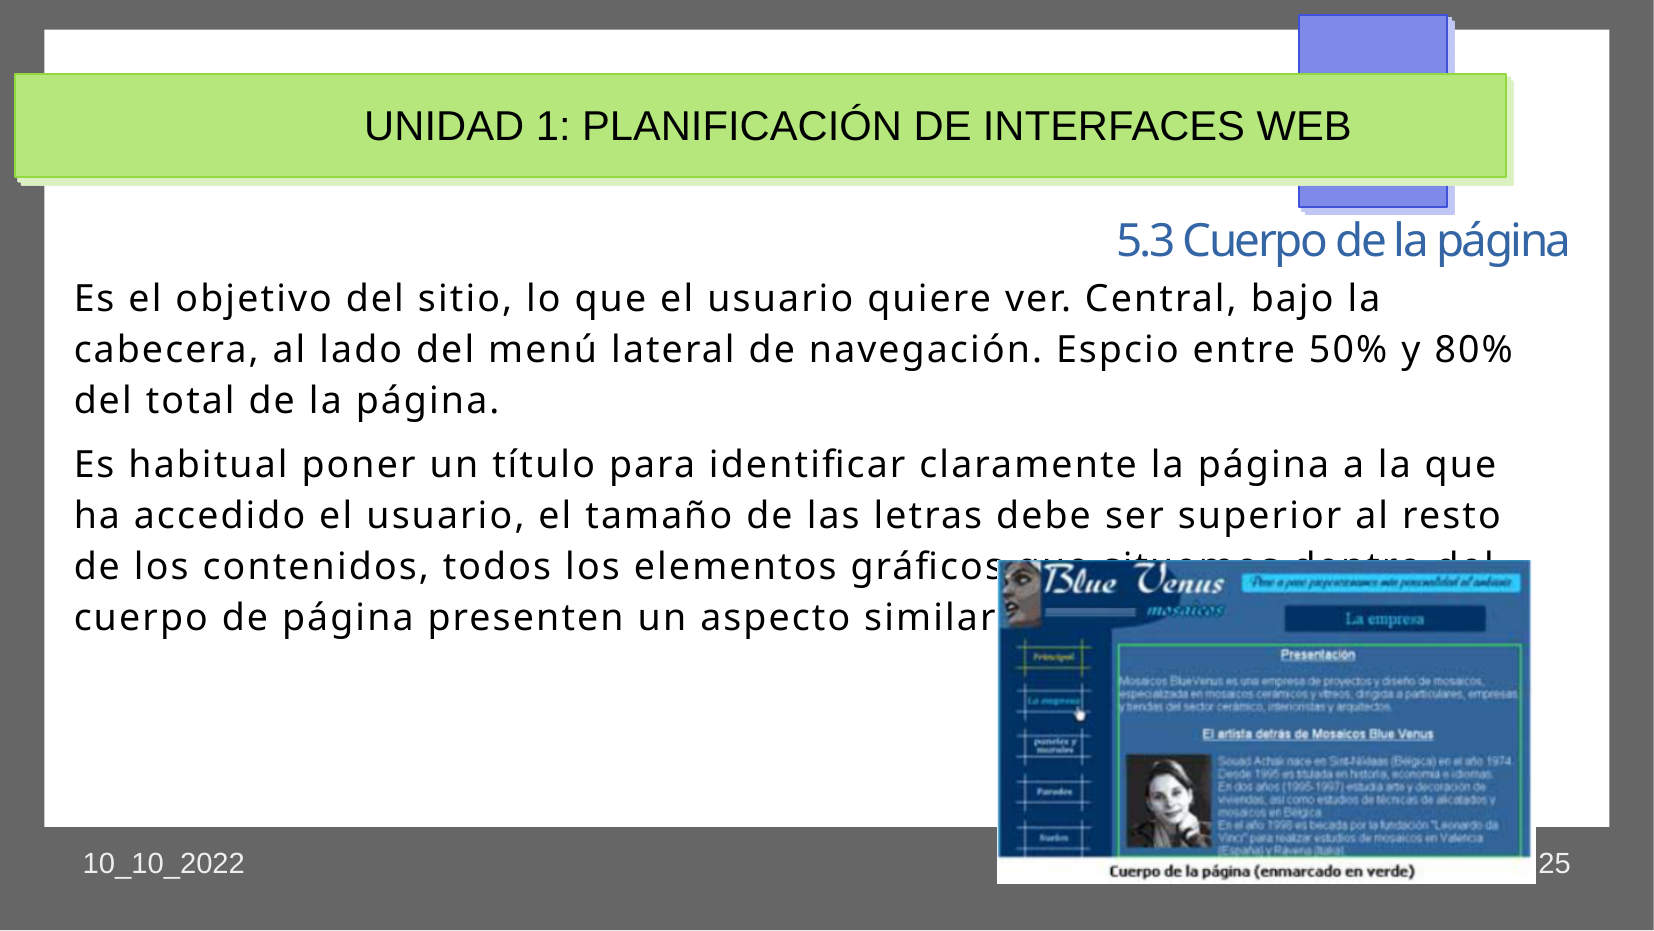

# UNIDAD 1: PLANIFICACIÓN DE INTERFACES WEB
5.3 Cuerpo de la página
Es el objetivo del sitio, lo que el usuario quiere ver. Central, bajo la cabecera, al lado del menú lateral de navegación. Espcio entre 50% y 80% del total de la página.
Es habitual poner un título para identificar claramente la página a la que ha accedido el usuario, el tamaño de las letras debe ser superior al resto de los contenidos, todos los elementos gráficos que situemos dentro del cuerpo de página presenten un aspecto similar al del resto
10_10_2022
25